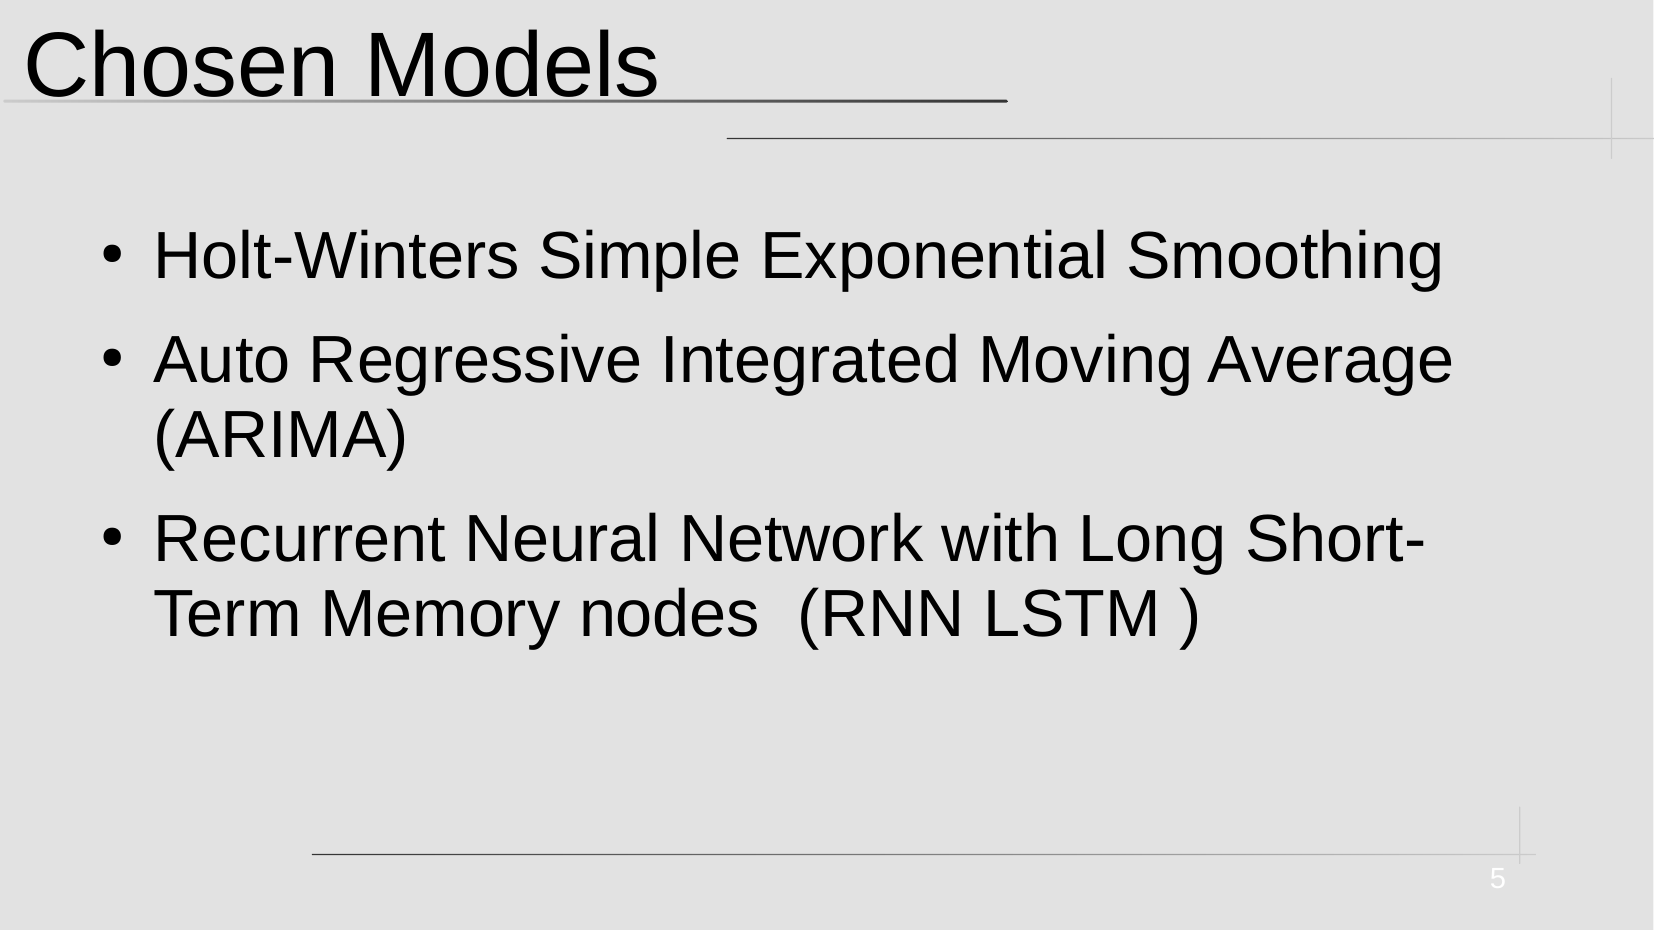

# Chosen Models
Holt-Winters Simple Exponential Smoothing
Auto Regressive Integrated Moving Average (ARIMA)
Recurrent Neural Network with Long Short-Term Memory nodes (RNN LSTM )
5